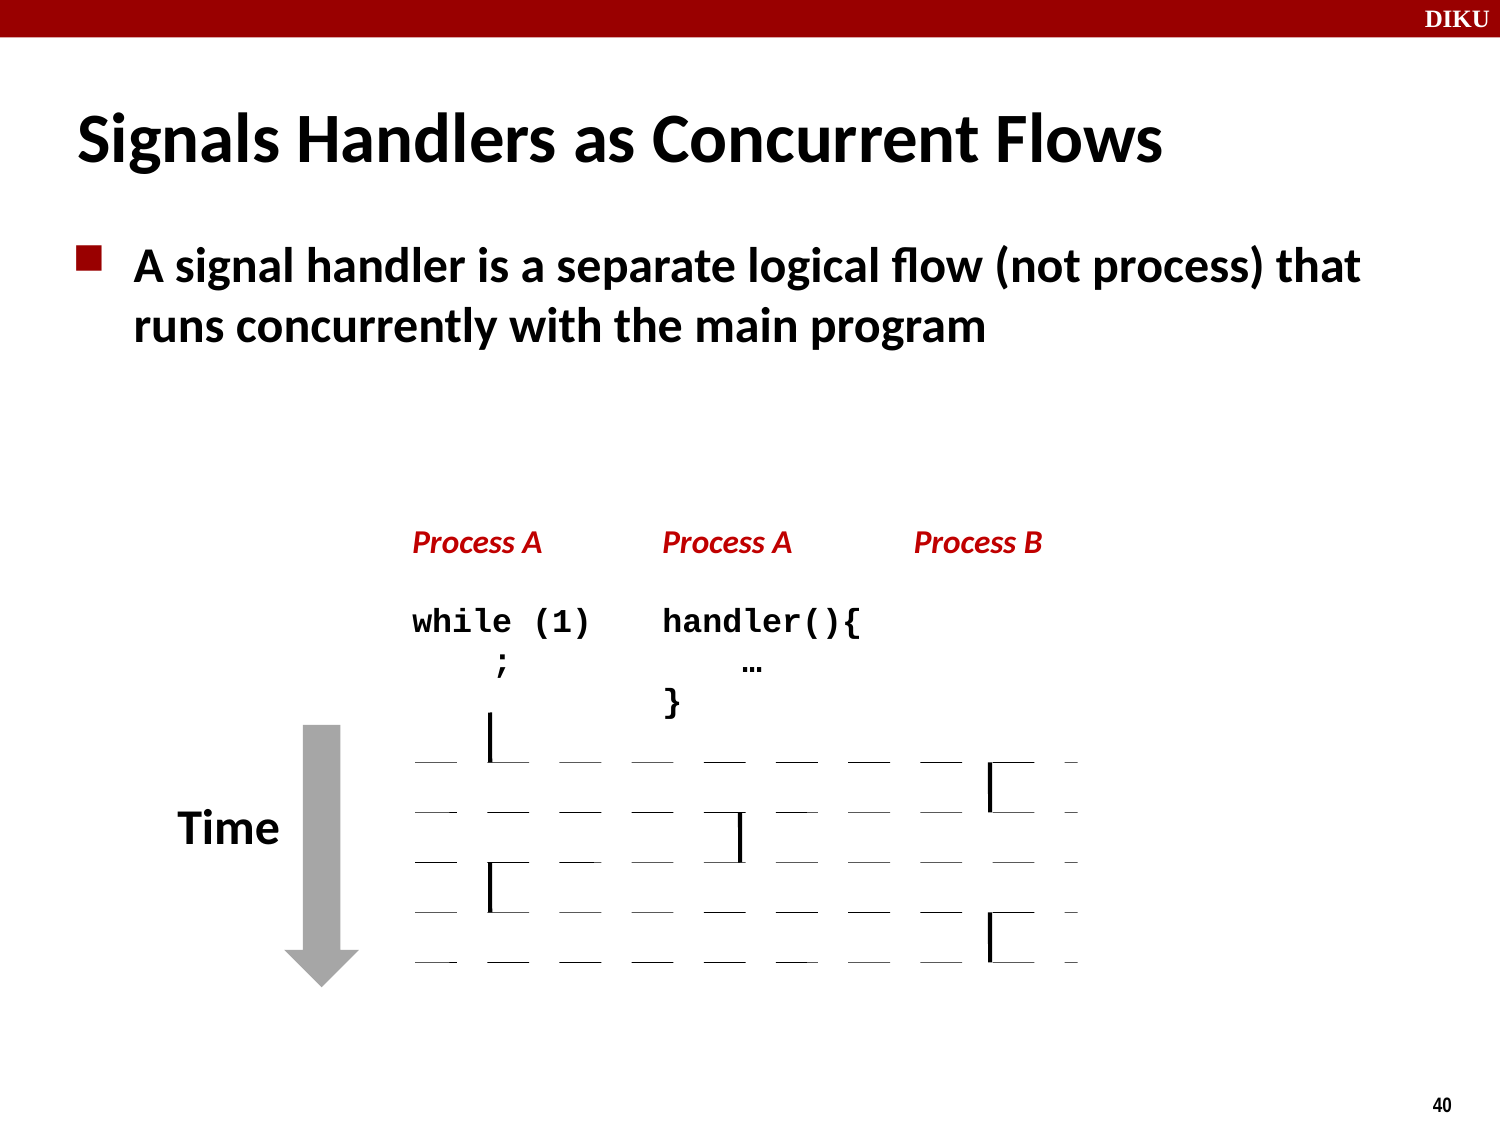

Signals Handlers as Concurrent Flows
A signal handler is a separate logical flow (not process) that runs concurrently with the main program
Process A
while (1)
 ;
Process A
handler(){
 …
}
Process B
Time